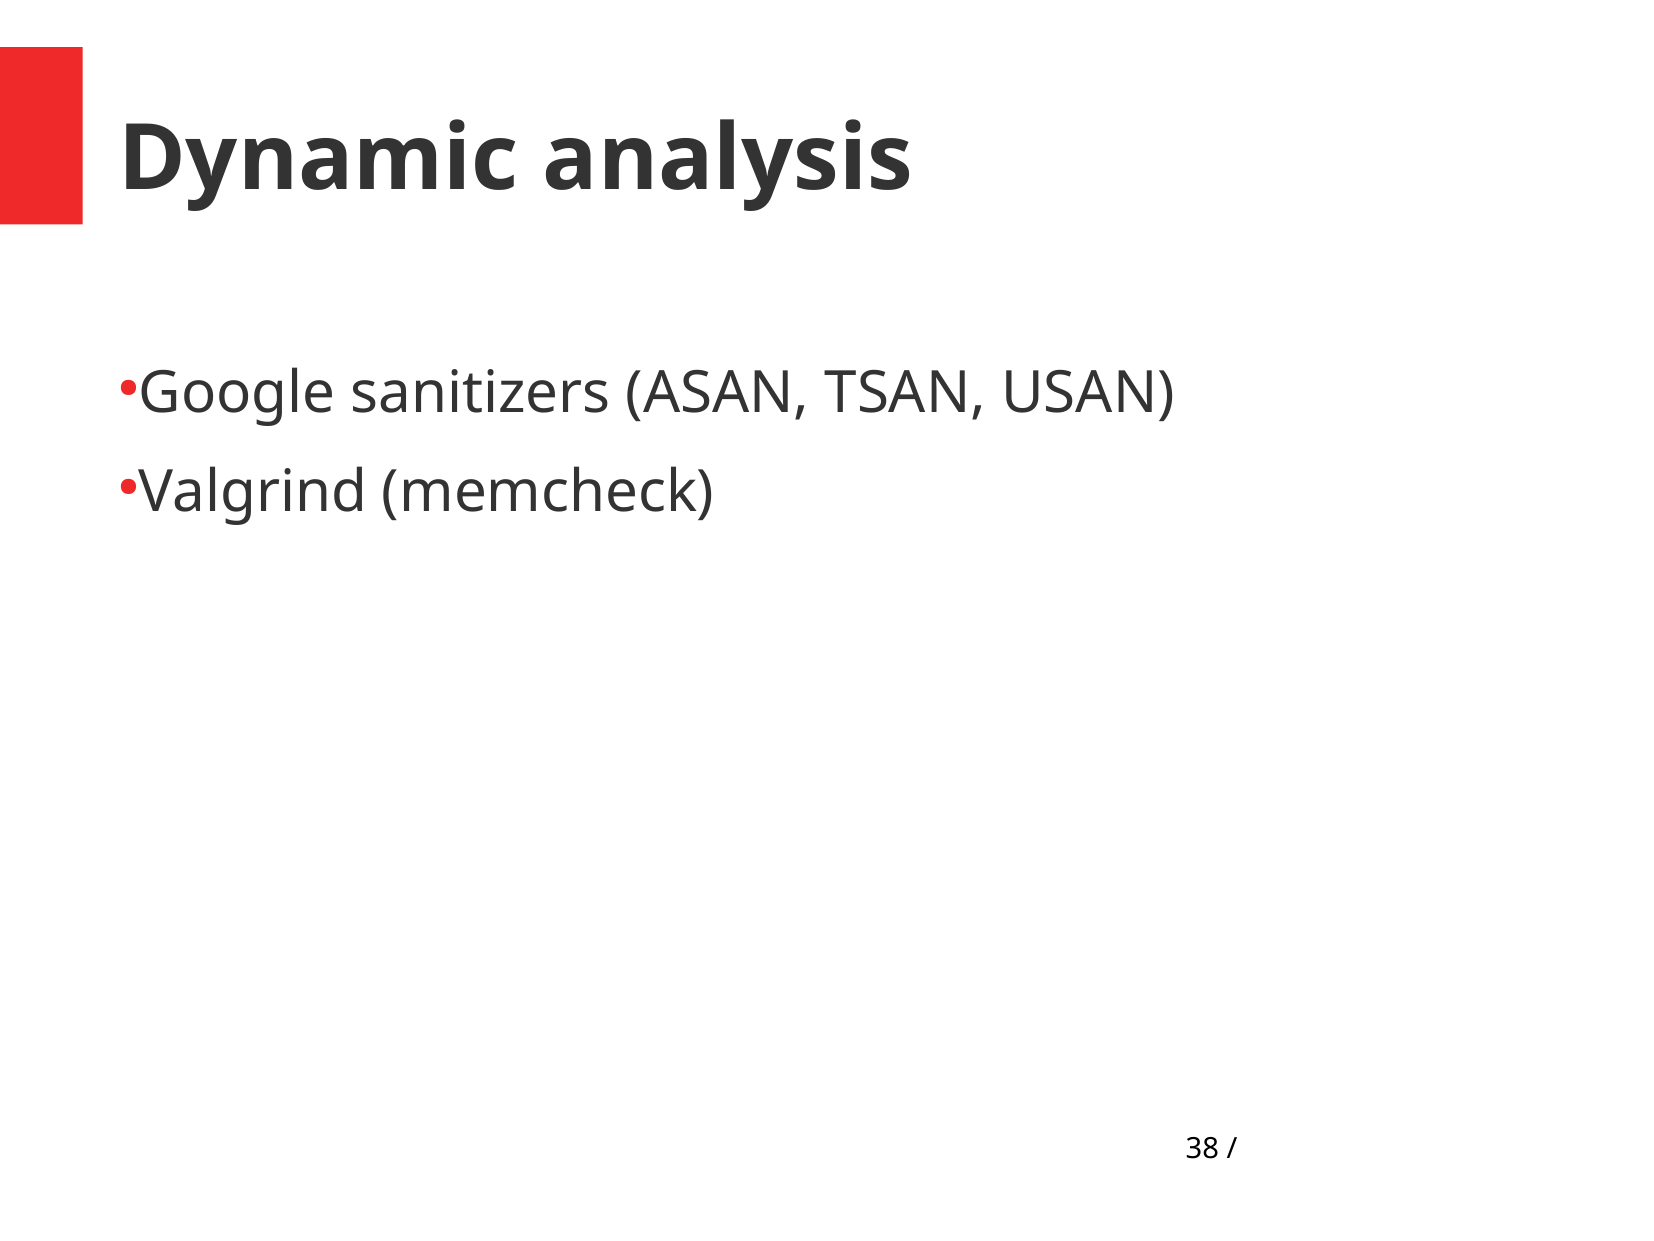

# Dynamic analysis
Google sanitizers (ASAN, TSAN, USAN)
Valgrind (memcheck)